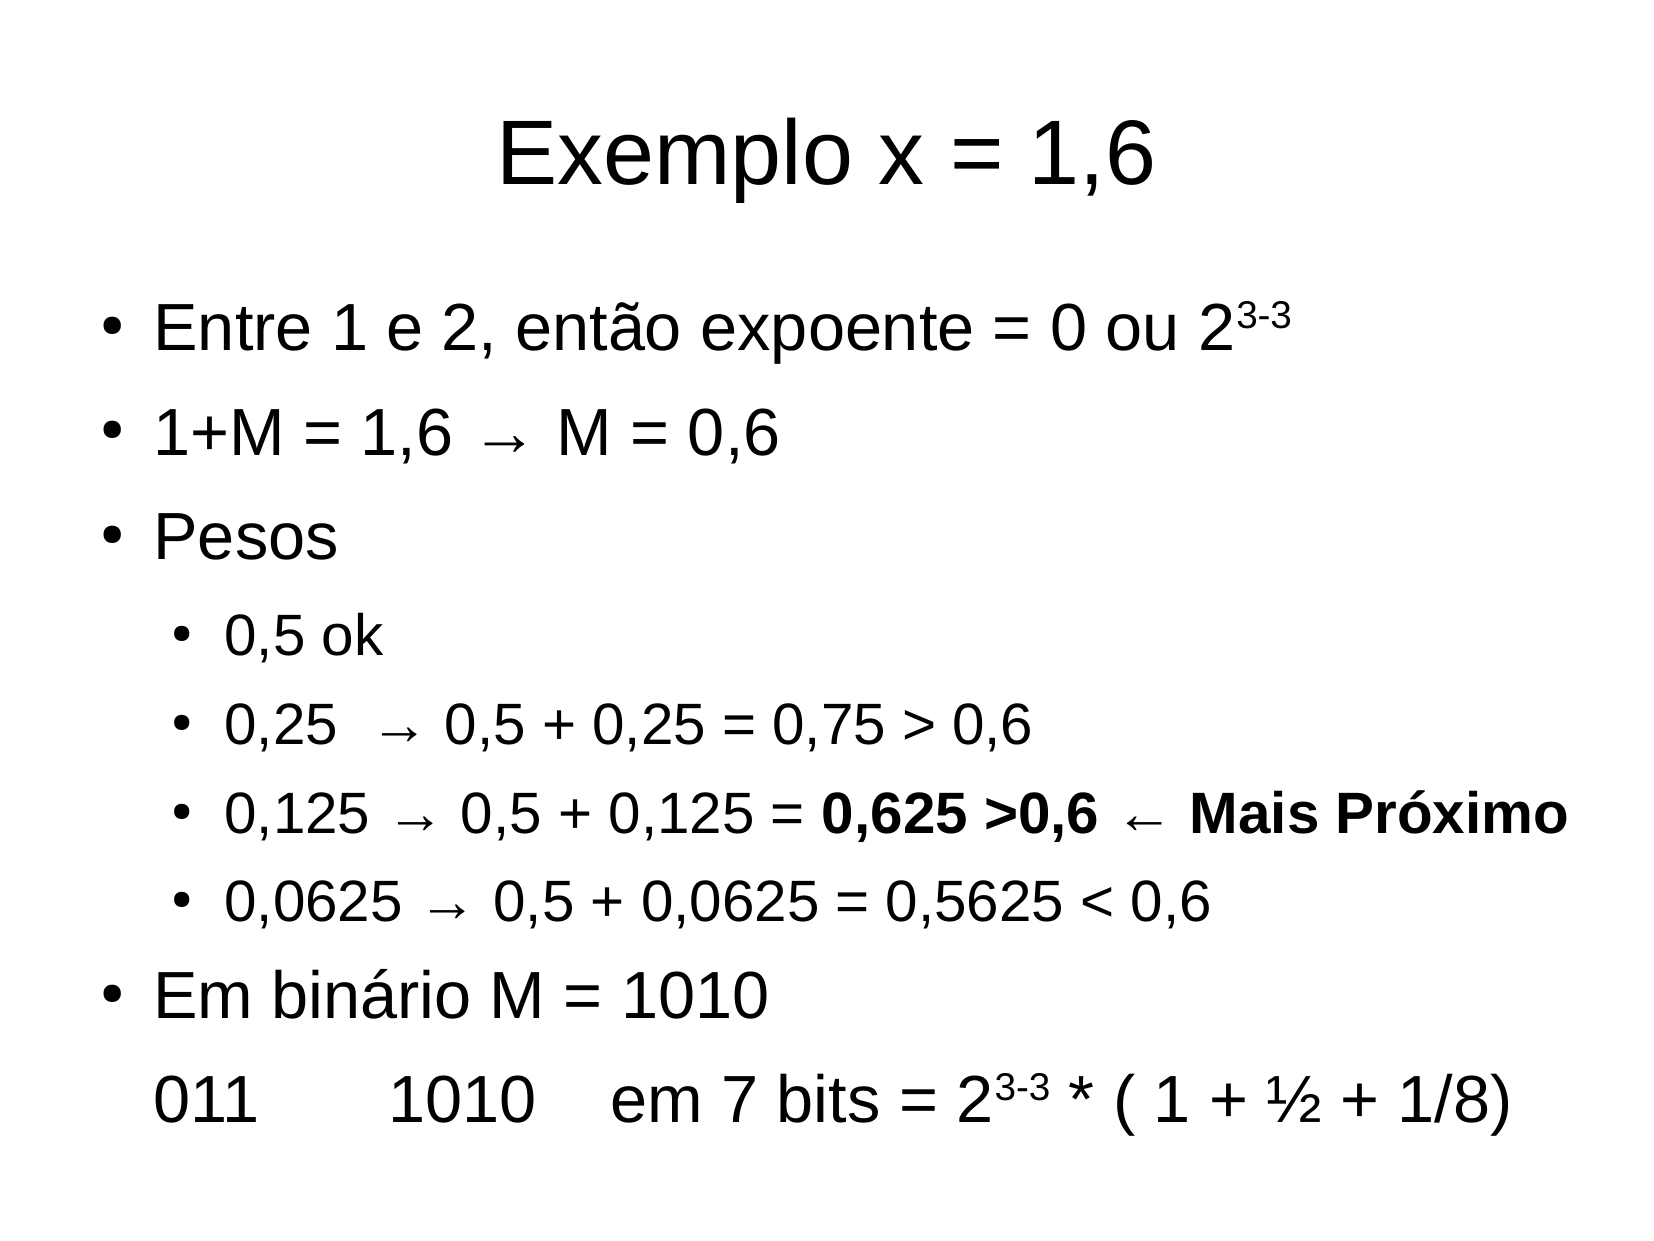

# Exemplo x = 1,6
Entre 1 e 2, então expoente = 0 ou 23-3
1+M = 1,6 → M = 0,6
Pesos
0,5 ok
0,25 → 0,5 + 0,25 = 0,75 > 0,6
0,125 → 0,5 + 0,125 = 0,625 >0,6 ← Mais Próximo
0,0625 → 0,5 + 0,0625 = 0,5625 < 0,6
Em binário M = 1010
011 1010 em 7 bits = 23-3 * ( 1 + ½ + 1/8)